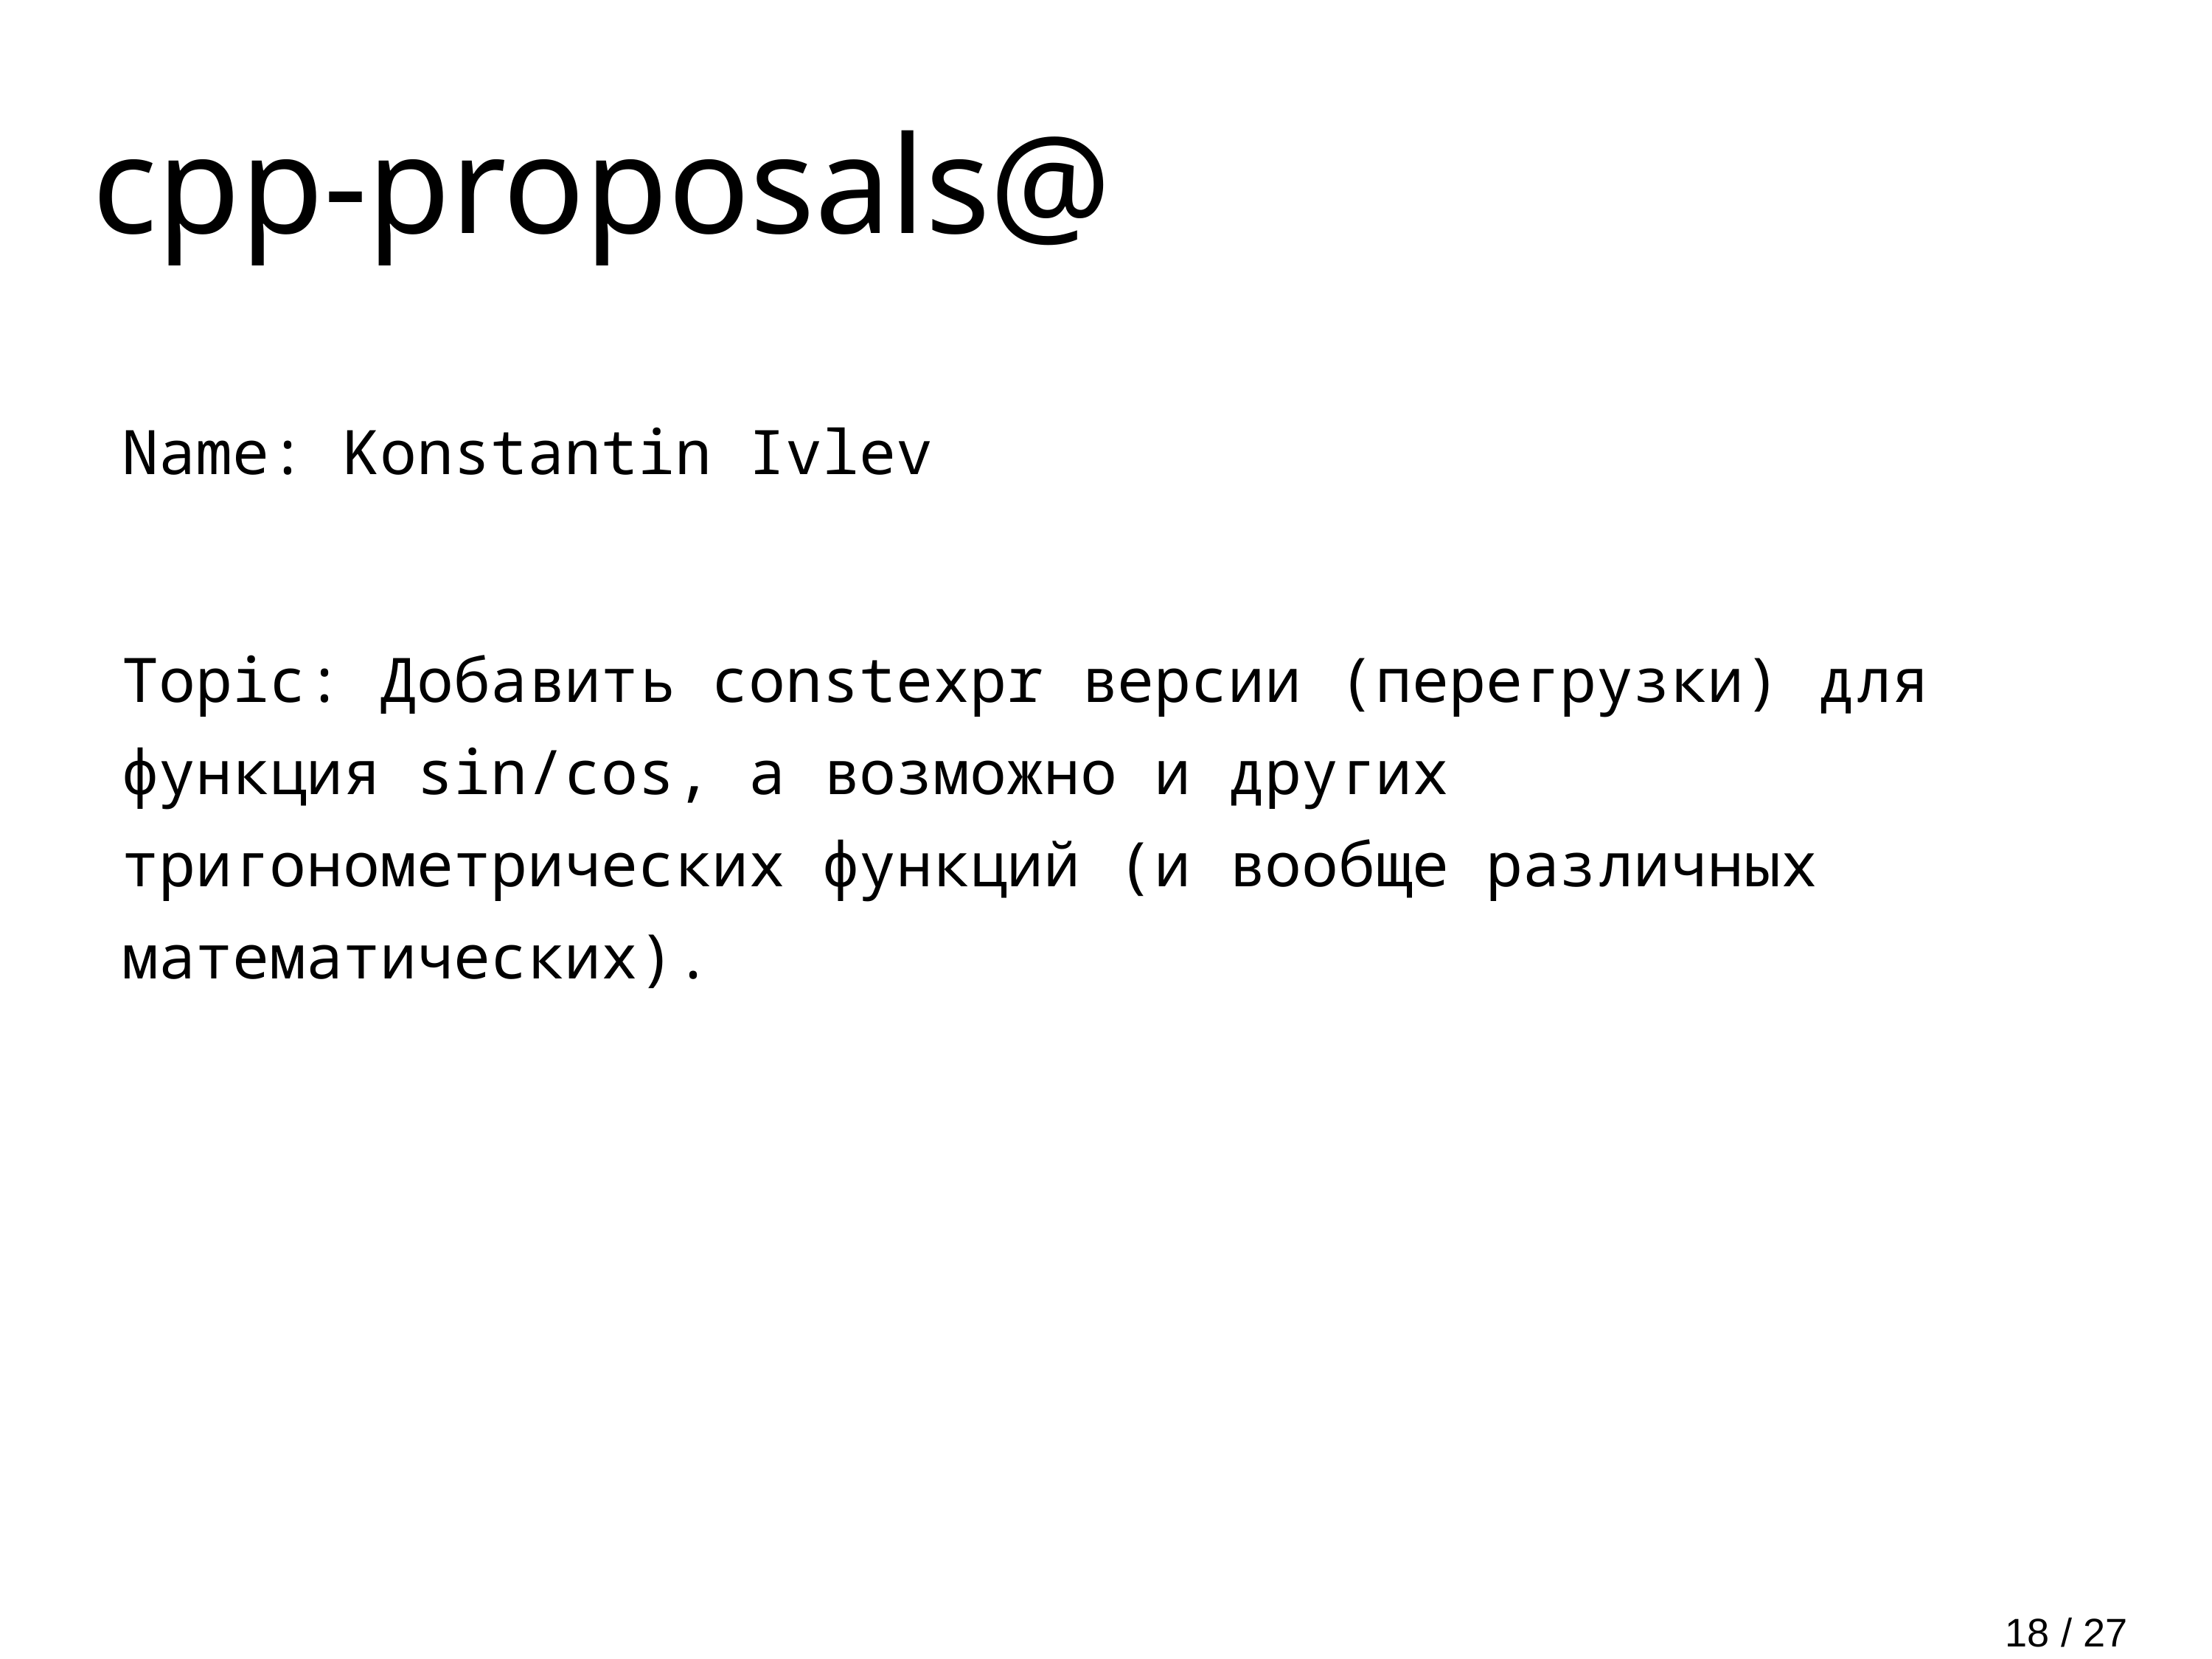

# cpp-proposals@
Name: Konstantin Ivlev
Topic: Добавить constexpr версии (перегрузки) для функция sin/cos, а возможно и других тригонометрических функций (и вообще различных математических).